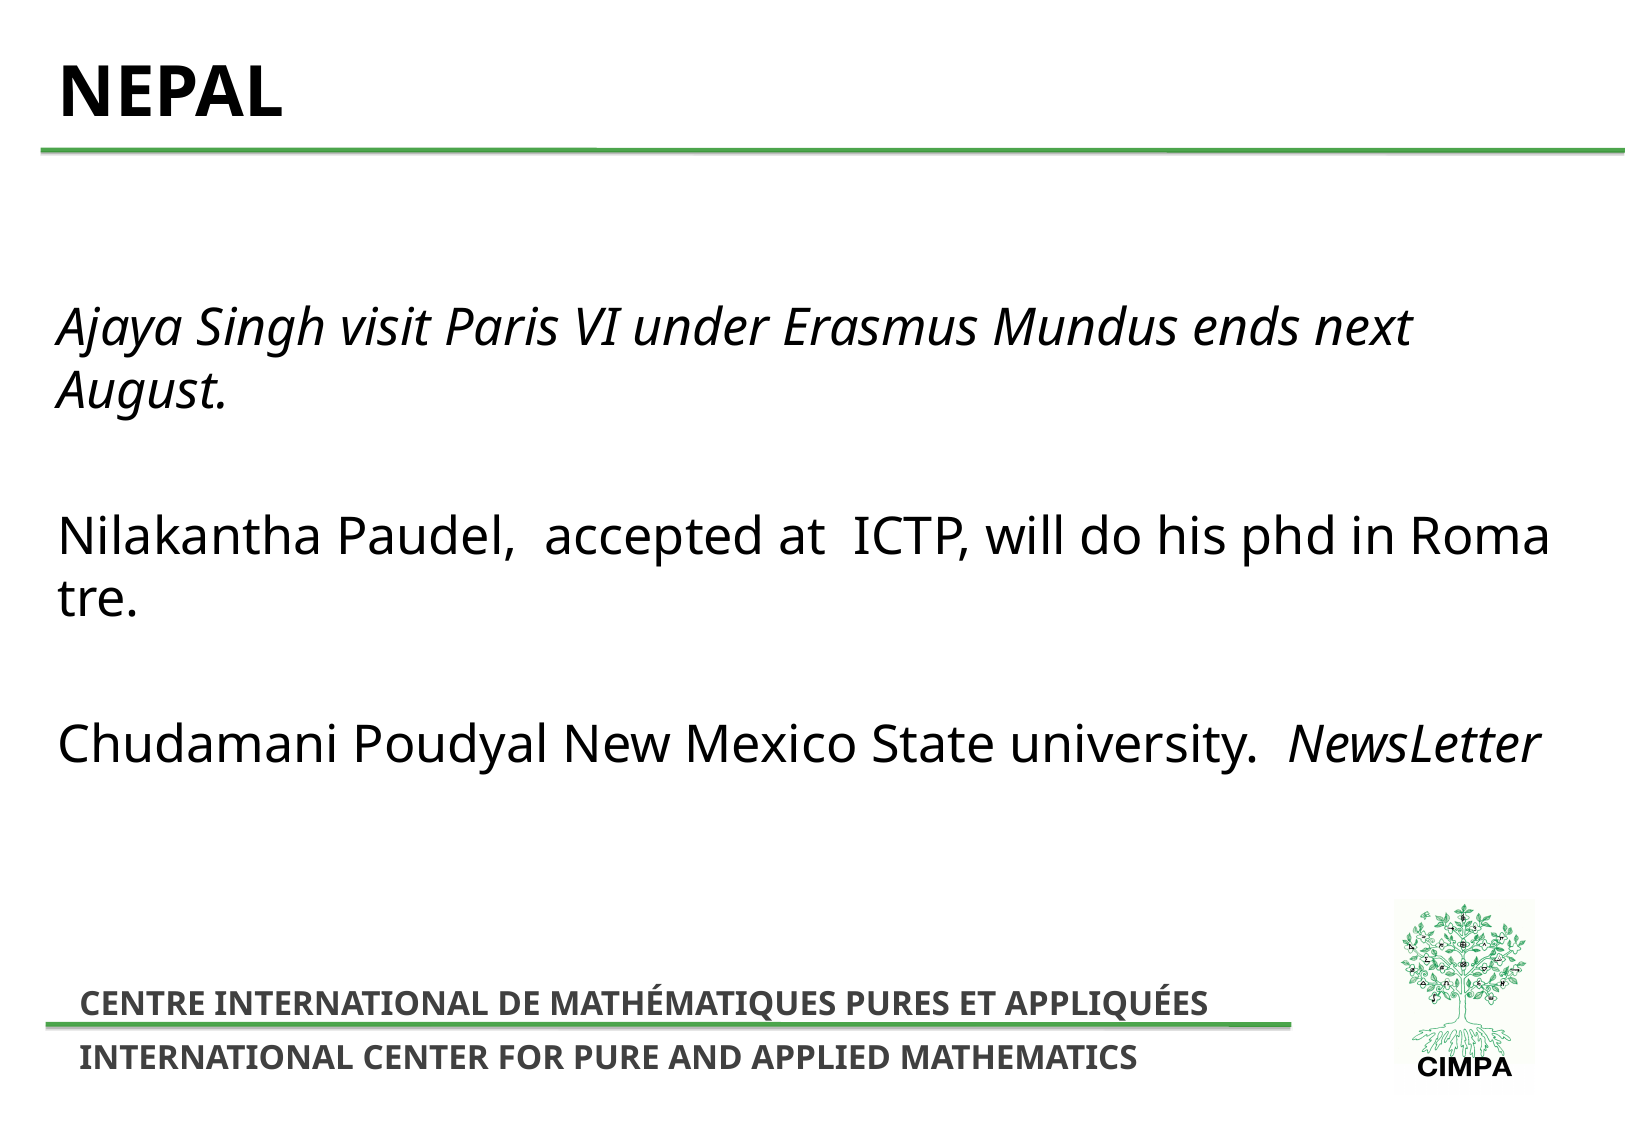

# NEPAL
Ajaya Singh visit Paris VI under Erasmus Mundus ends next August.
Nilakantha Paudel, accepted at ICTP, will do his phd in Roma tre.
Chudamani Poudyal New Mexico State university. NewsLetter